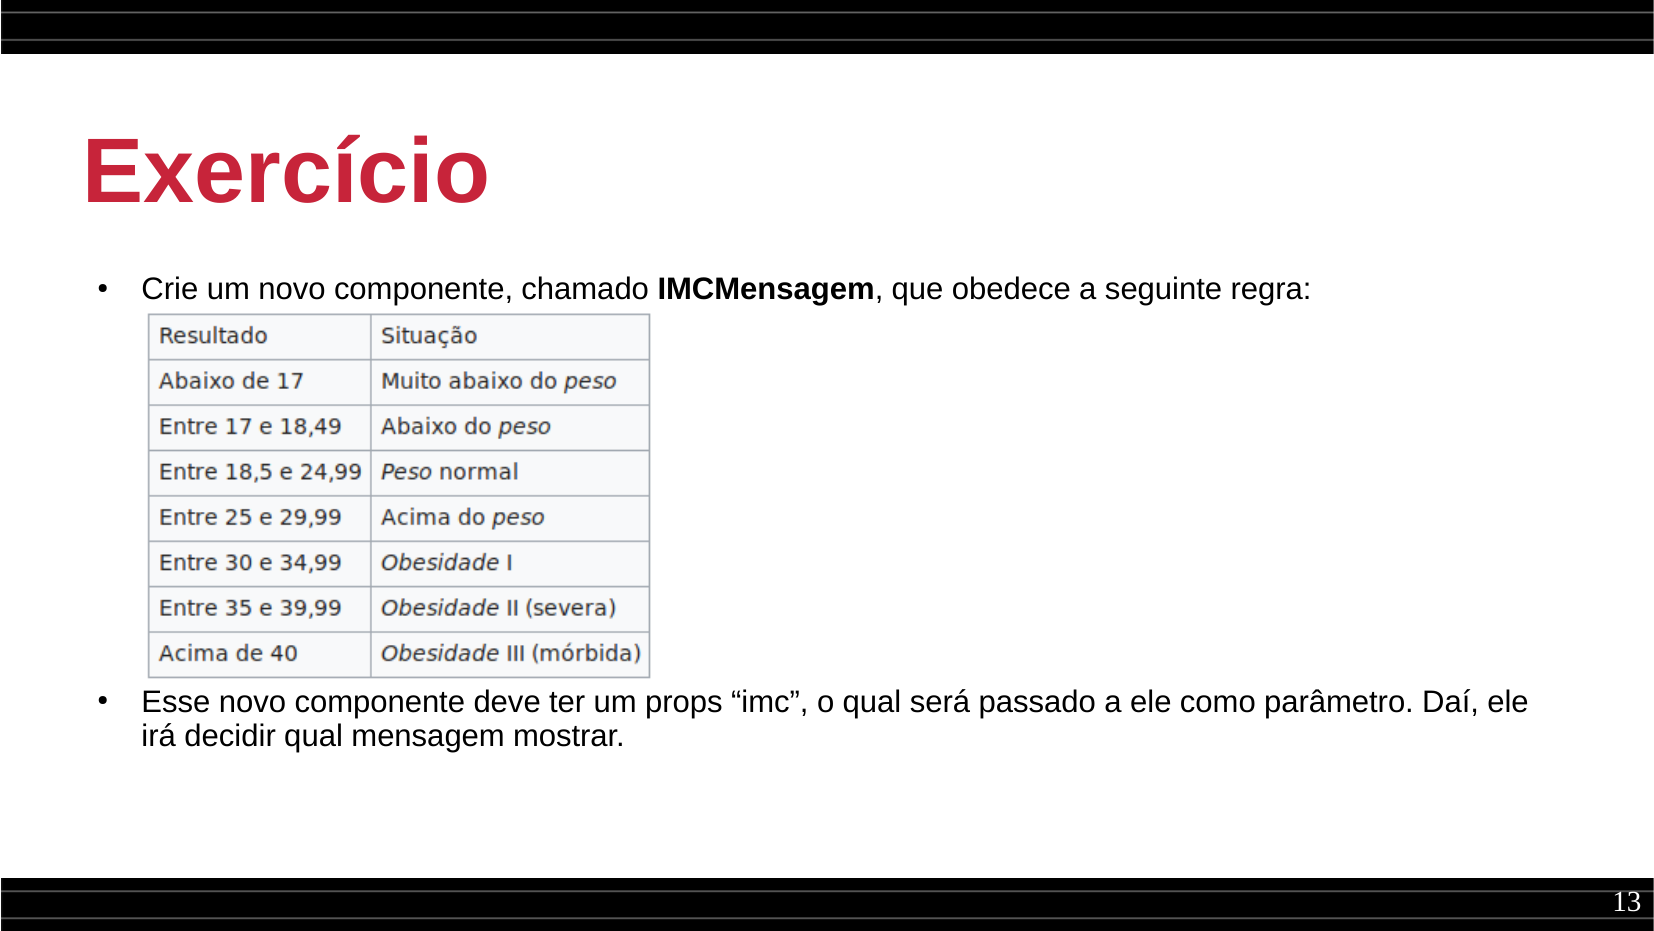

# Exercício
Crie um novo componente, chamado IMCMensagem, que obedece a seguinte regra:
Esse novo componente deve ter um props “imc”, o qual será passado a ele como parâmetro. Daí, ele irá decidir qual mensagem mostrar.